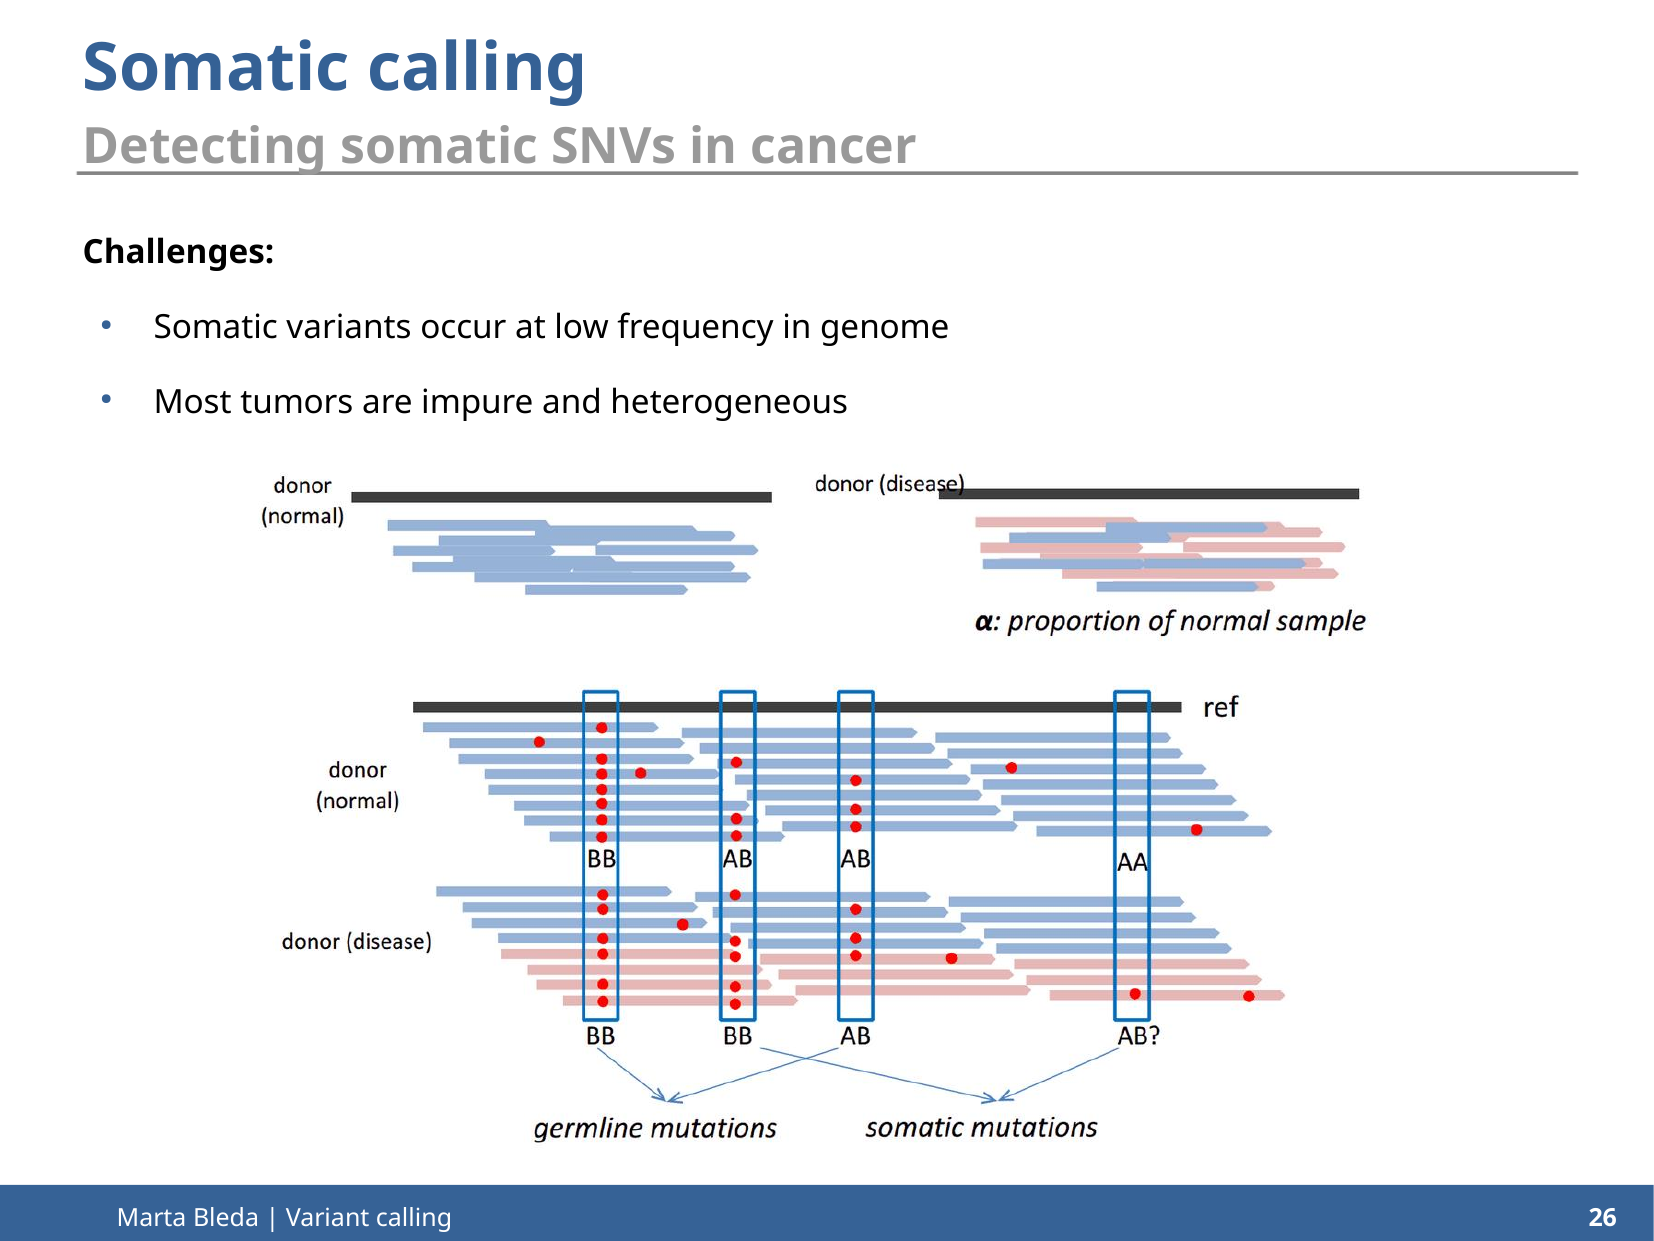

# Somatic calling Detecting somatic SNVs in cancer
Challenges:
Somatic variants occur at low frequency in genome
Most tumors are impure and heterogeneous
Marta Bleda | Variant calling
26